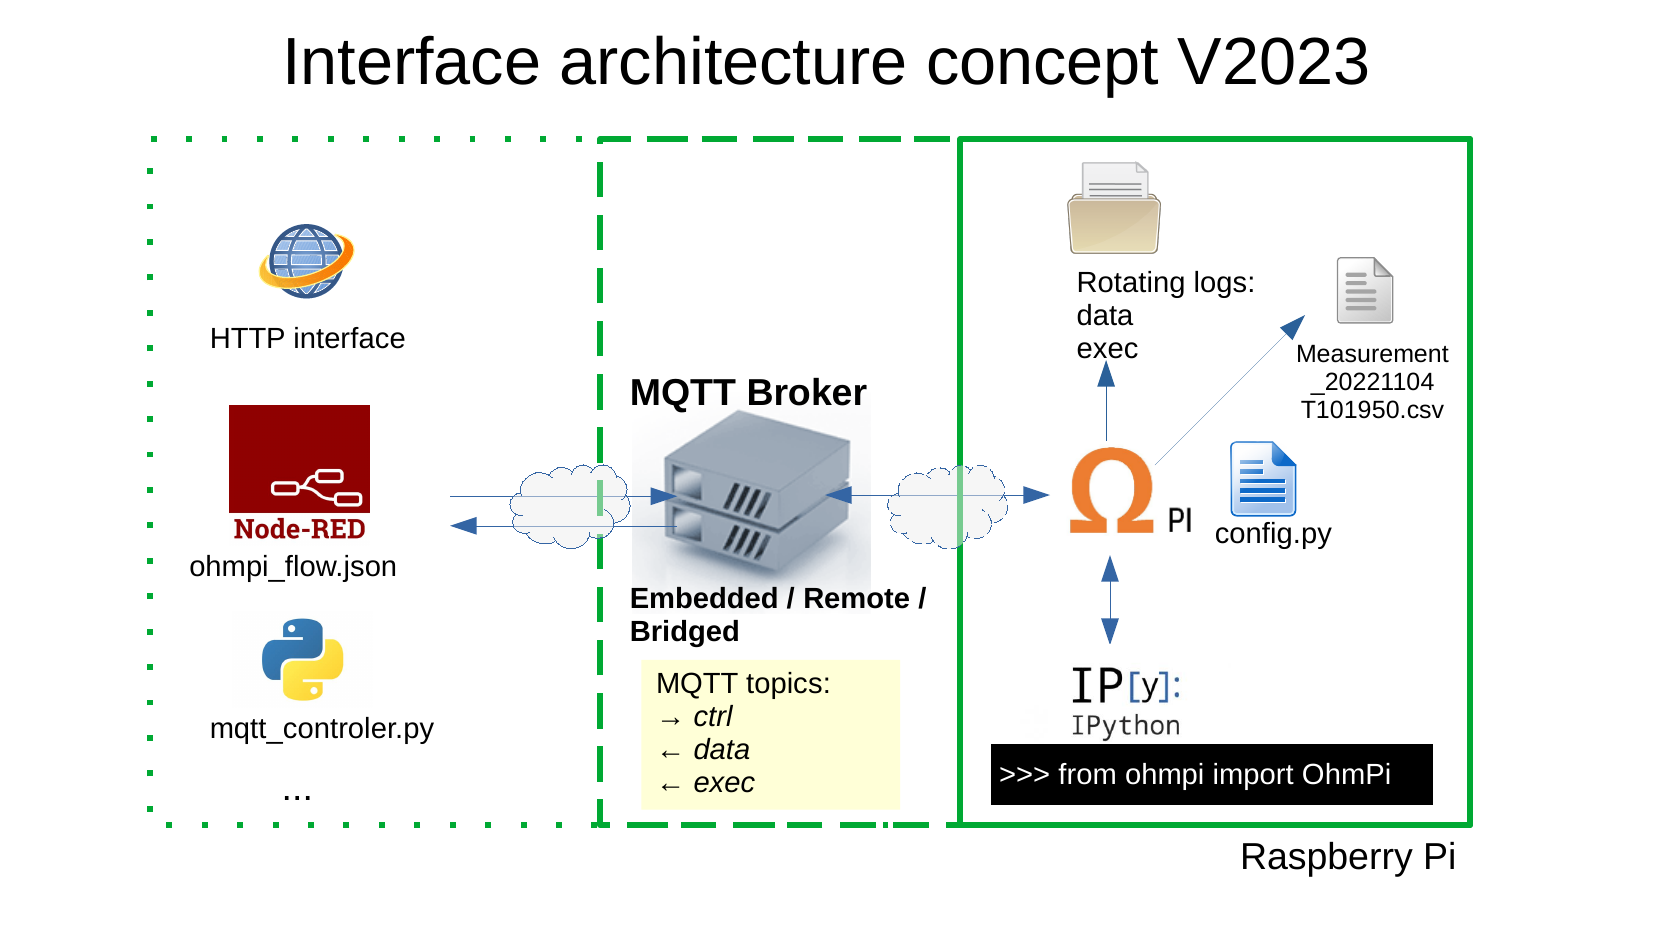

# Interface architecture concept V2023
Rotating logs:
data
exec
HTTP interface
Measurement
_20221104
T101950.csv
MQTT Broker
Embedded / Remote / Bridged
config.py
ohmpi_flow.json
MQTT topics:
→ ctrl
← data
← exec
mqtt_controler.py
>>> from ohmpi import OhmPi
...
Raspberry Pi